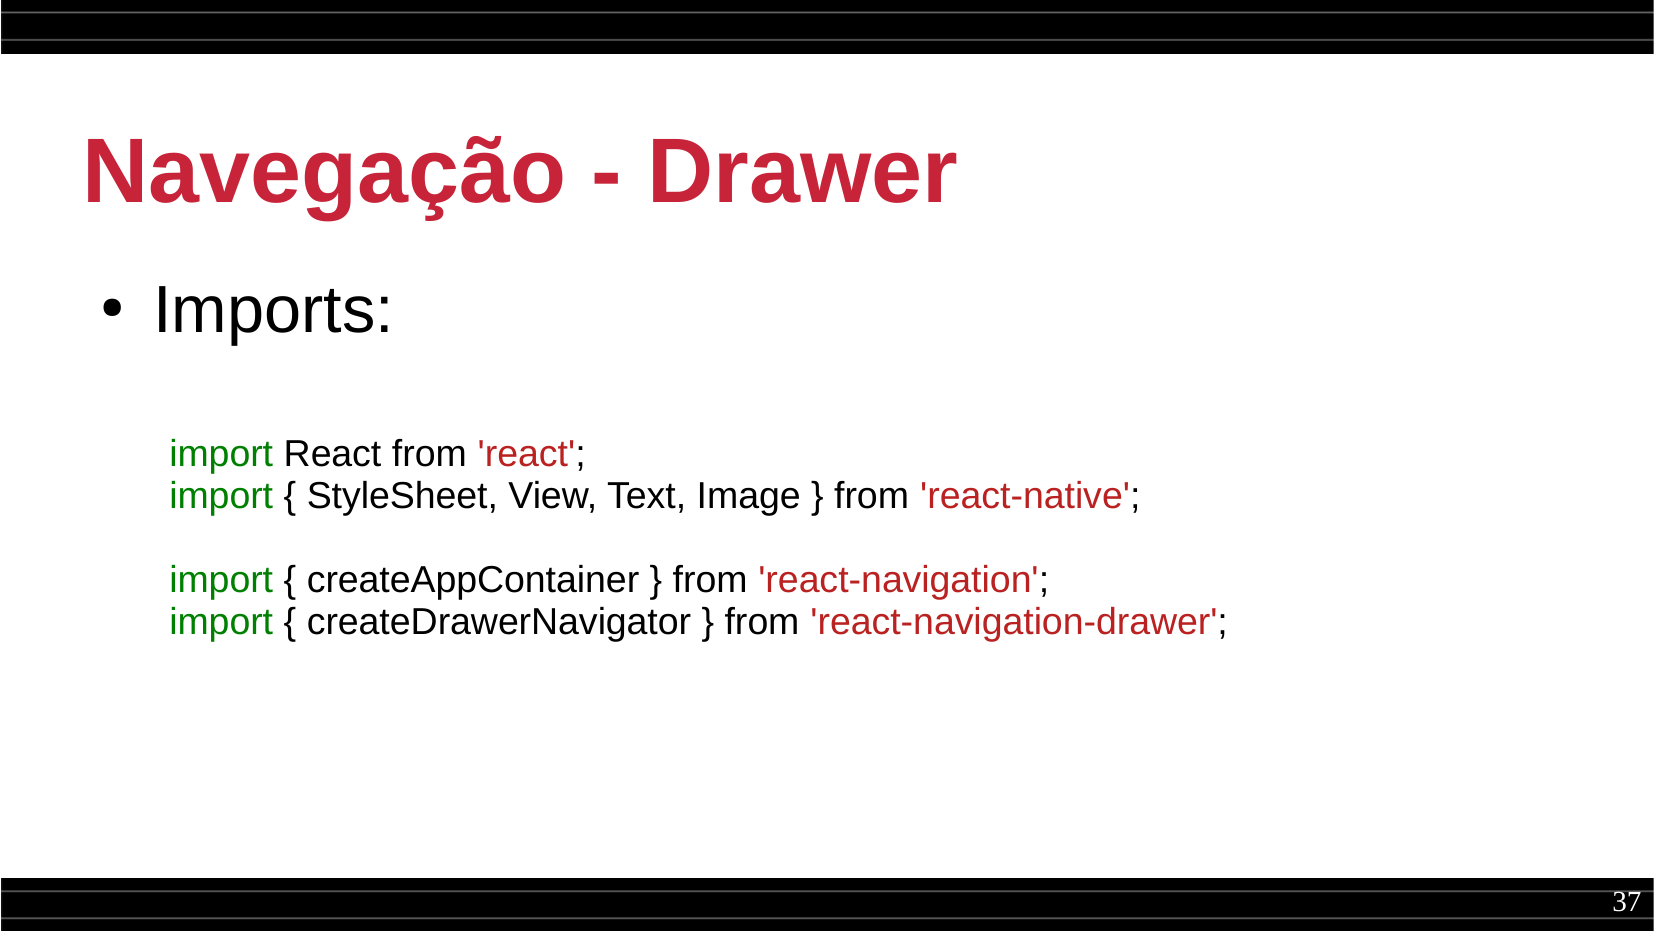

# Navegação - Drawer
Imports:
import React from 'react';
import { StyleSheet, View, Text, Image } from 'react-native';
import { createAppContainer } from 'react-navigation';
import { createDrawerNavigator } from 'react-navigation-drawer';
import React from 'react';
import { StyleSheet, View, Text, Image } from 'react-native';
import { createAppContainer } from 'react-navigation';
import { createDrawerNavigator } from 'react-navigation-drawer';